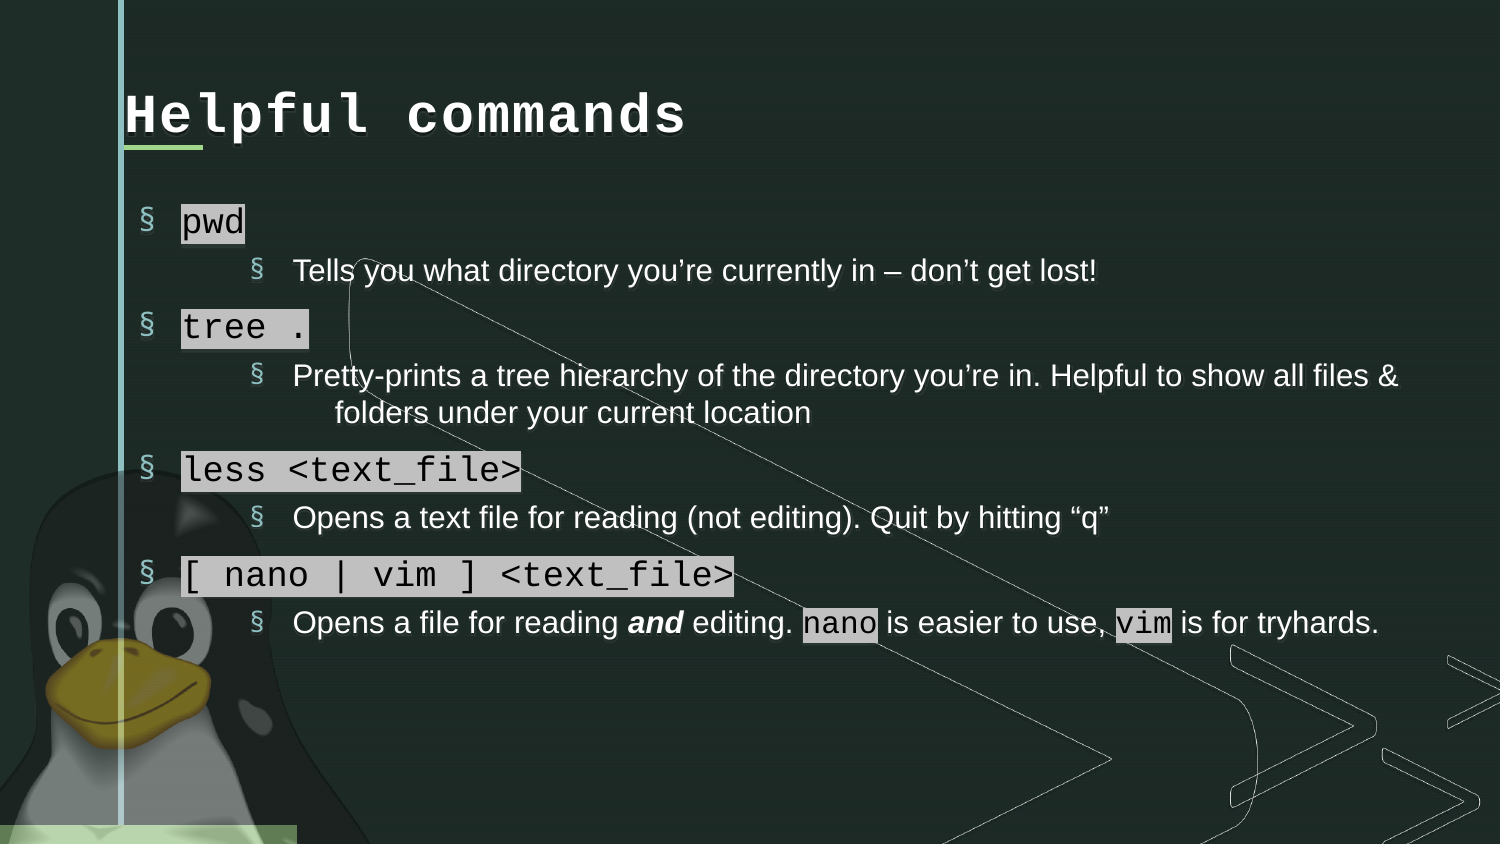

Helpful commands
# pwd
Tells you what directory you’re currently in – don’t get lost!
tree .
Pretty-prints a tree hierarchy of the directory you’re in. Helpful to show all files & folders under your current location
less <text_file>
Opens a text file for reading (not editing). Quit by hitting “q”
[ nano | vim ] <text_file>
Opens a file for reading and editing. nano is easier to use, vim is for tryhards.